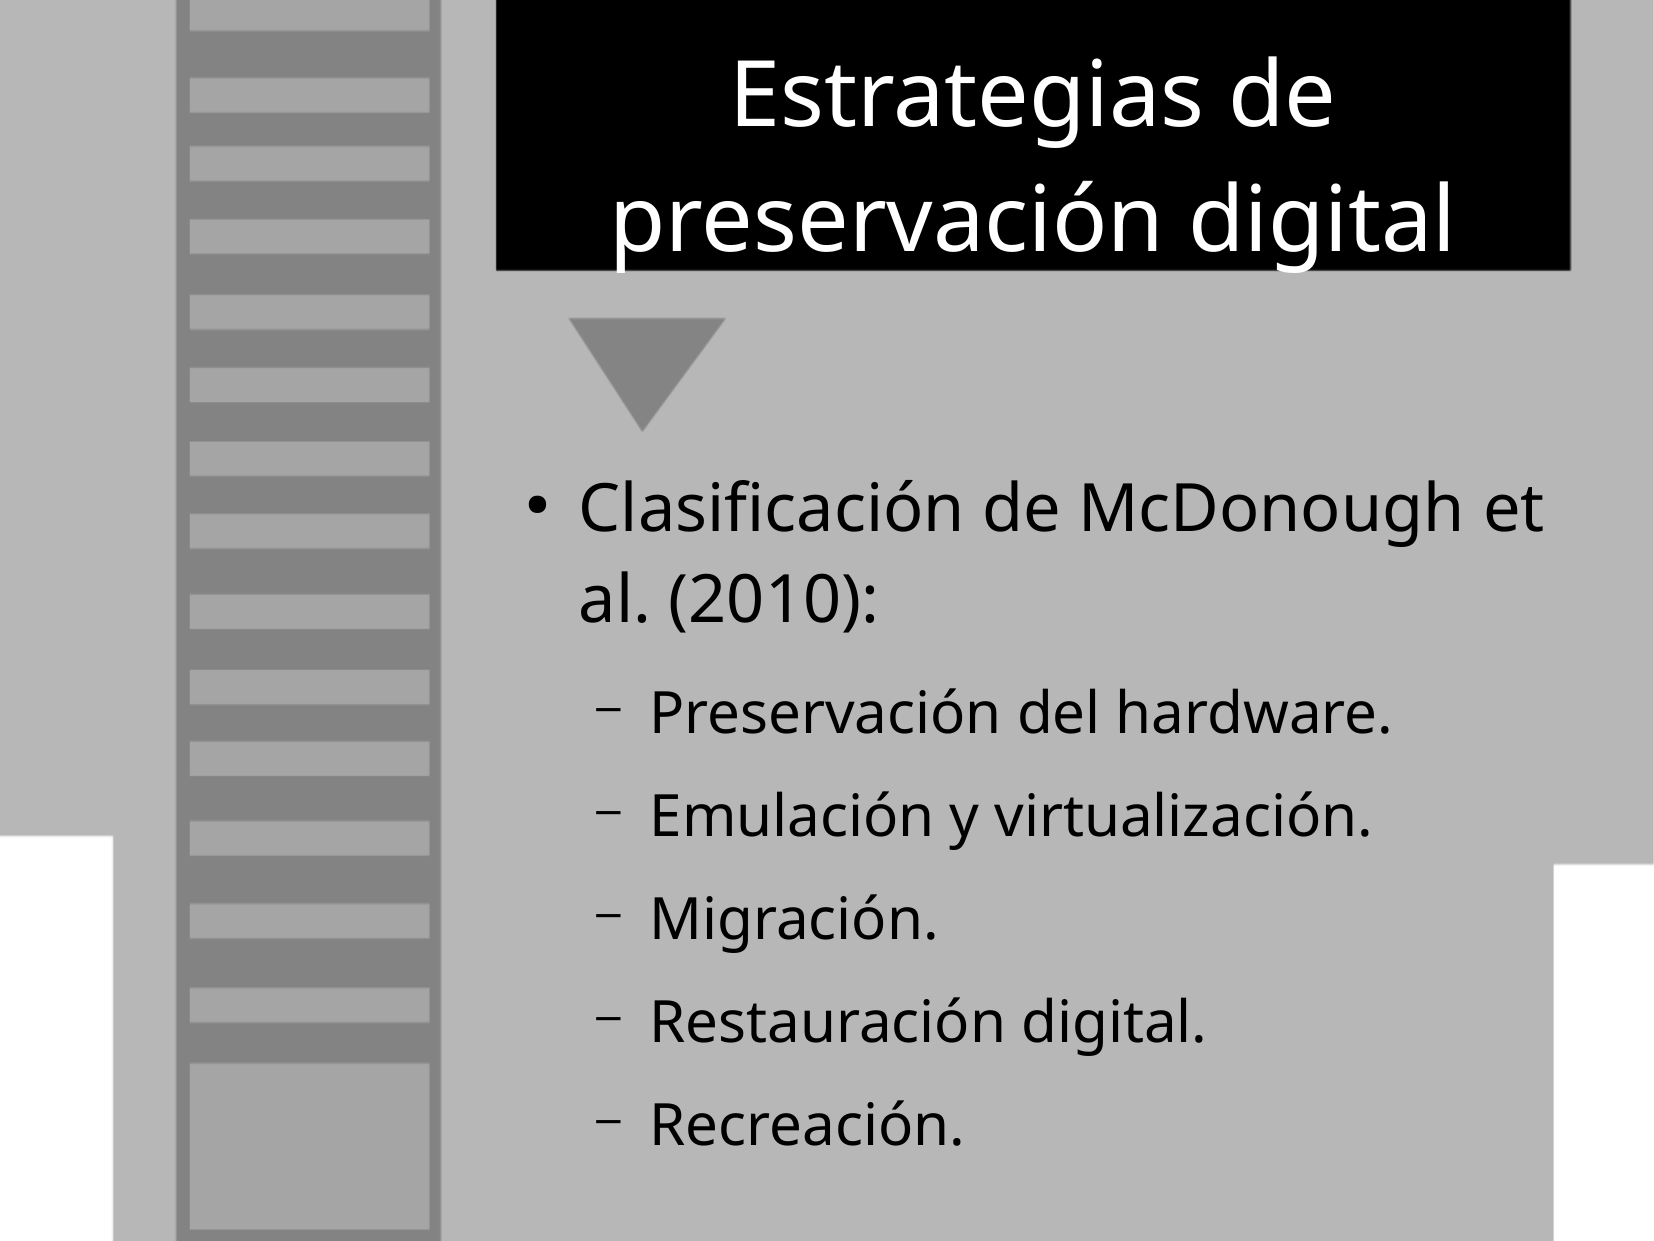

# Estrategias de preservación digital
Clasificación de McDonough et al. (2010):
Preservación del hardware.
Emulación y virtualización.
Migración.
Restauración digital.
Recreación.